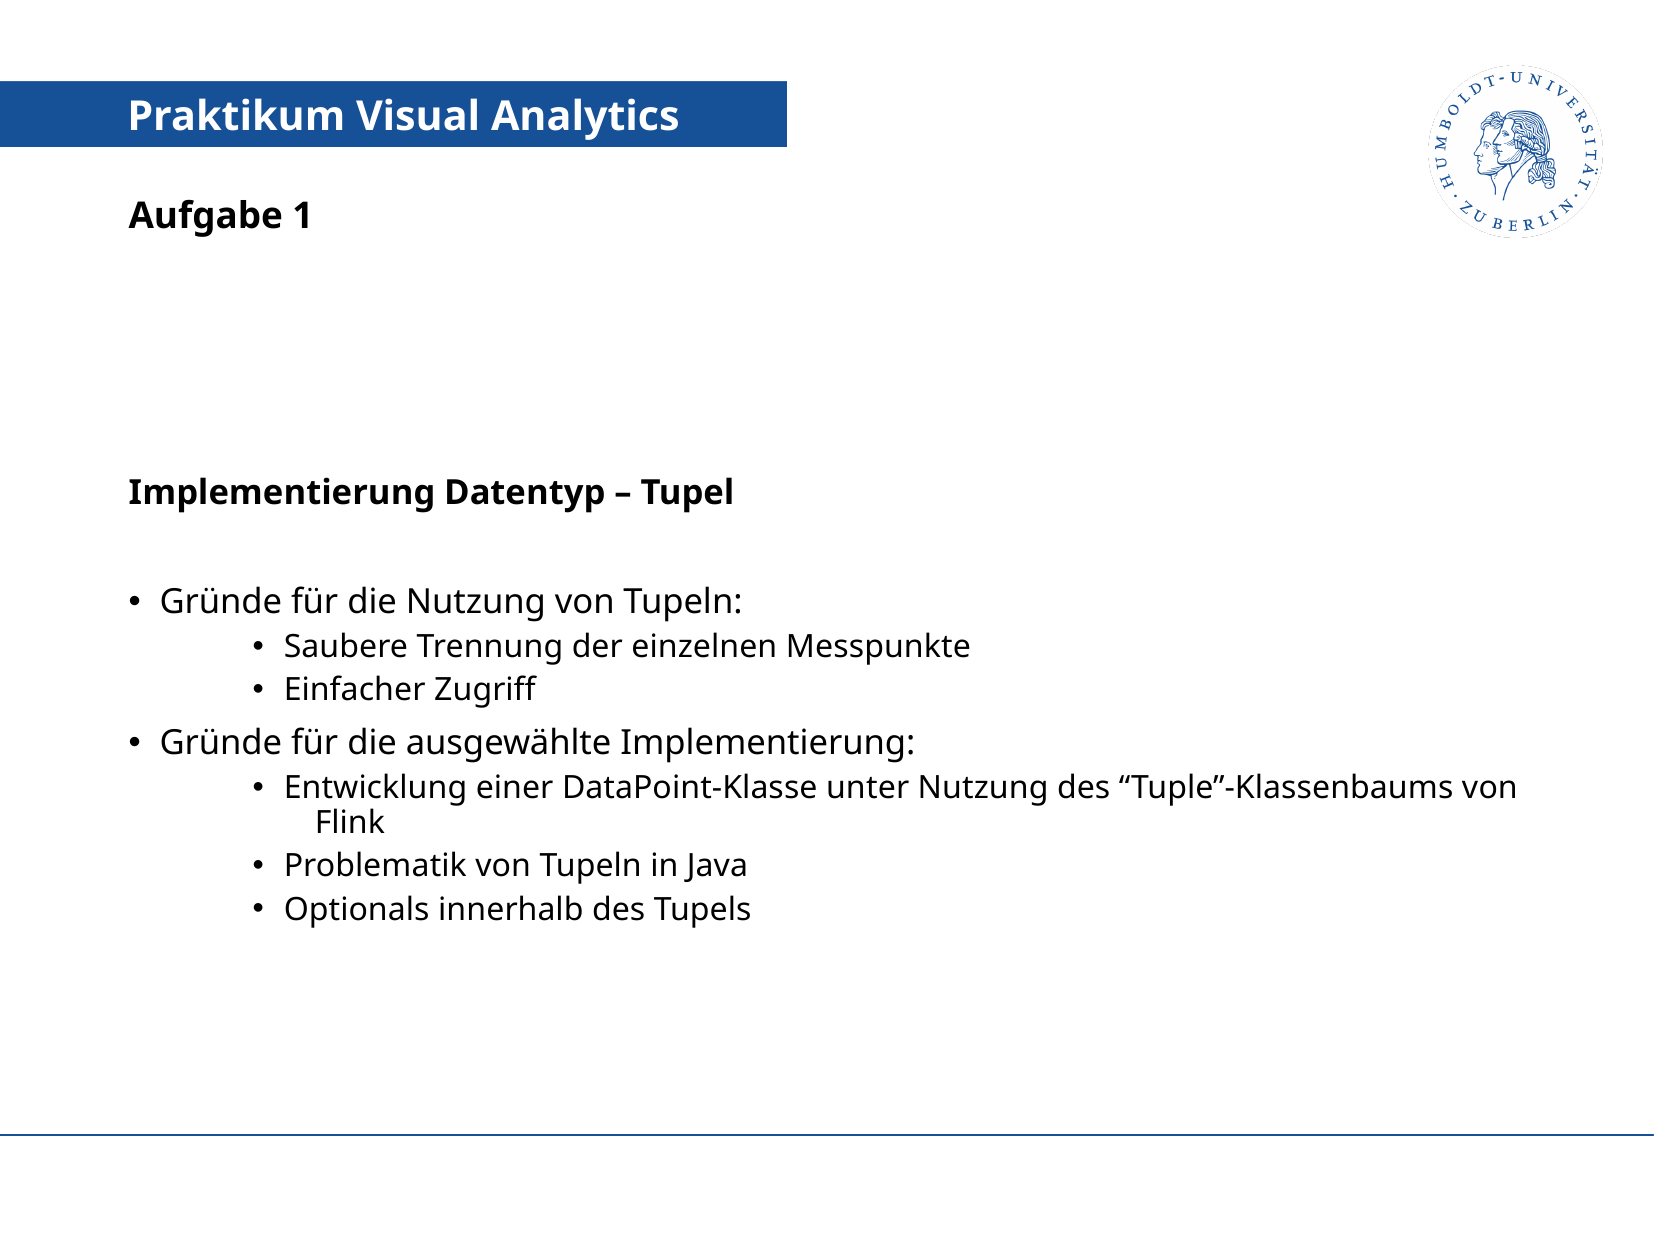

# Aufgabe 1
Implementierung Datentyp – Tupel
Gründe für die Nutzung von Tupeln:
Saubere Trennung der einzelnen Messpunkte
Einfacher Zugriff
Gründe für die ausgewählte Implementierung:
Entwicklung einer DataPoint-Klasse unter Nutzung des “Tuple”-Klassenbaums von Flink
Problematik von Tupeln in Java
Optionals innerhalb des Tupels